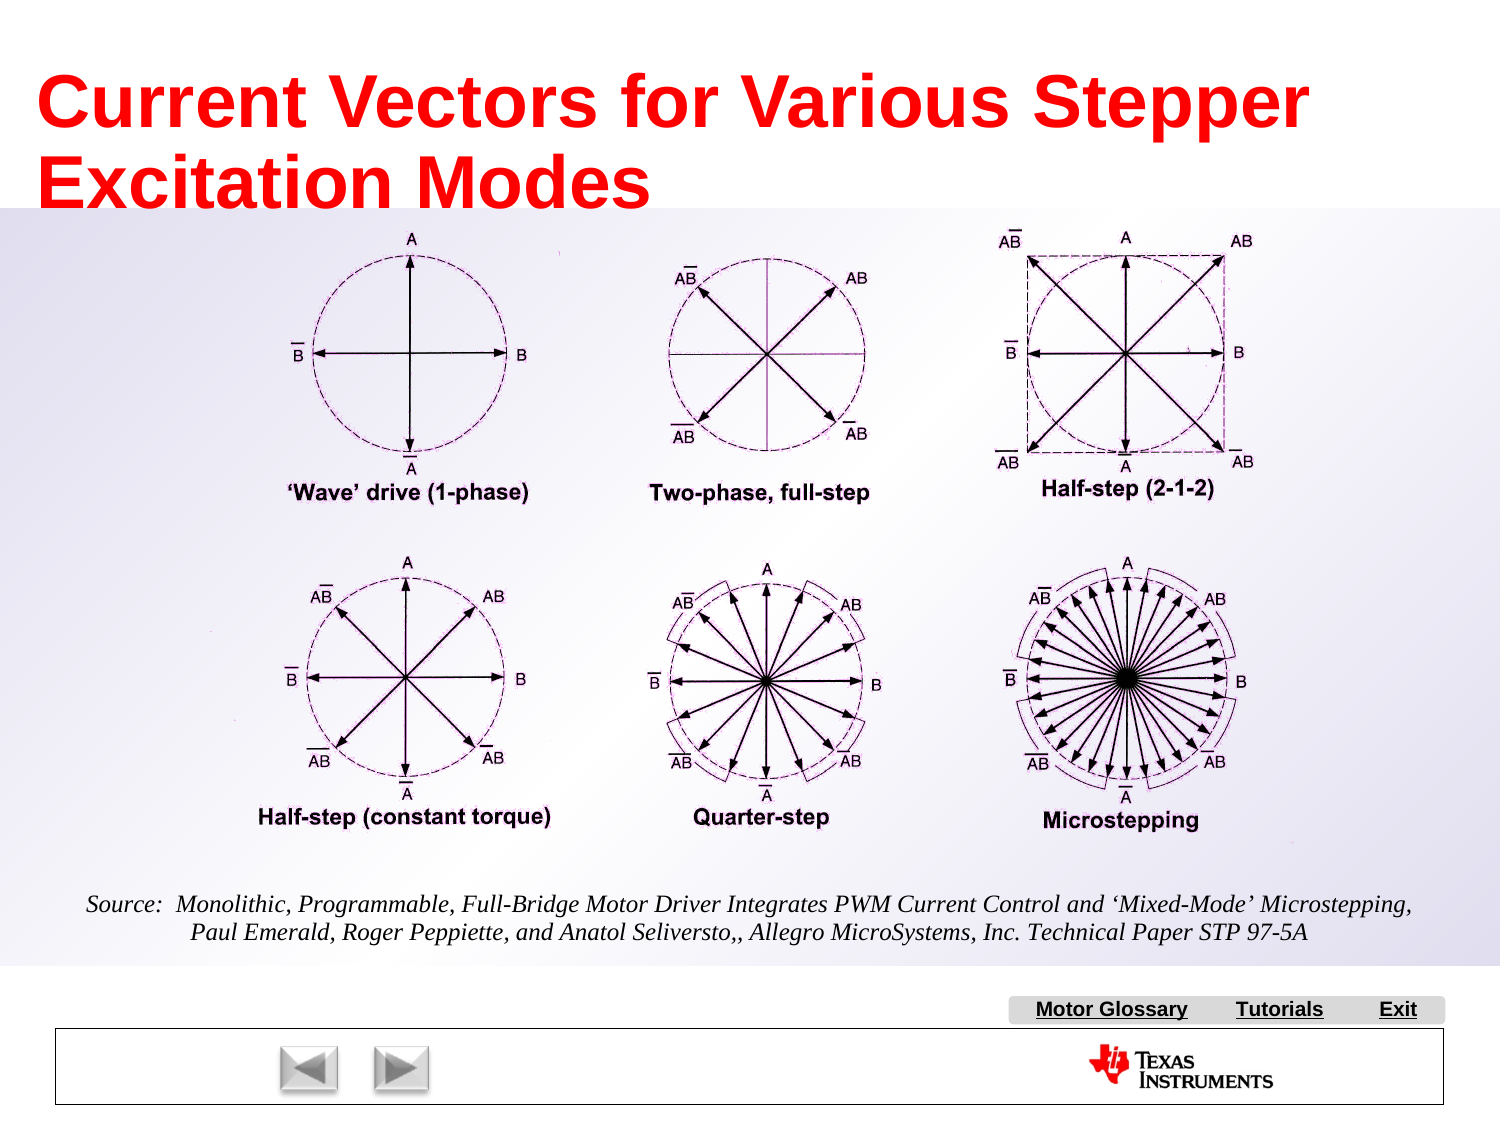

# Current Vectors for Various Stepper Excitation Modes
Source: Monolithic, Programmable, Full-Bridge Motor Driver Integrates PWM Current Control and ‘Mixed-Mode’ Microstepping,
Paul Emerald, Roger Peppiette, and Anatol Seliversto,, Allegro MicroSystems, Inc. Technical Paper STP 97-5A